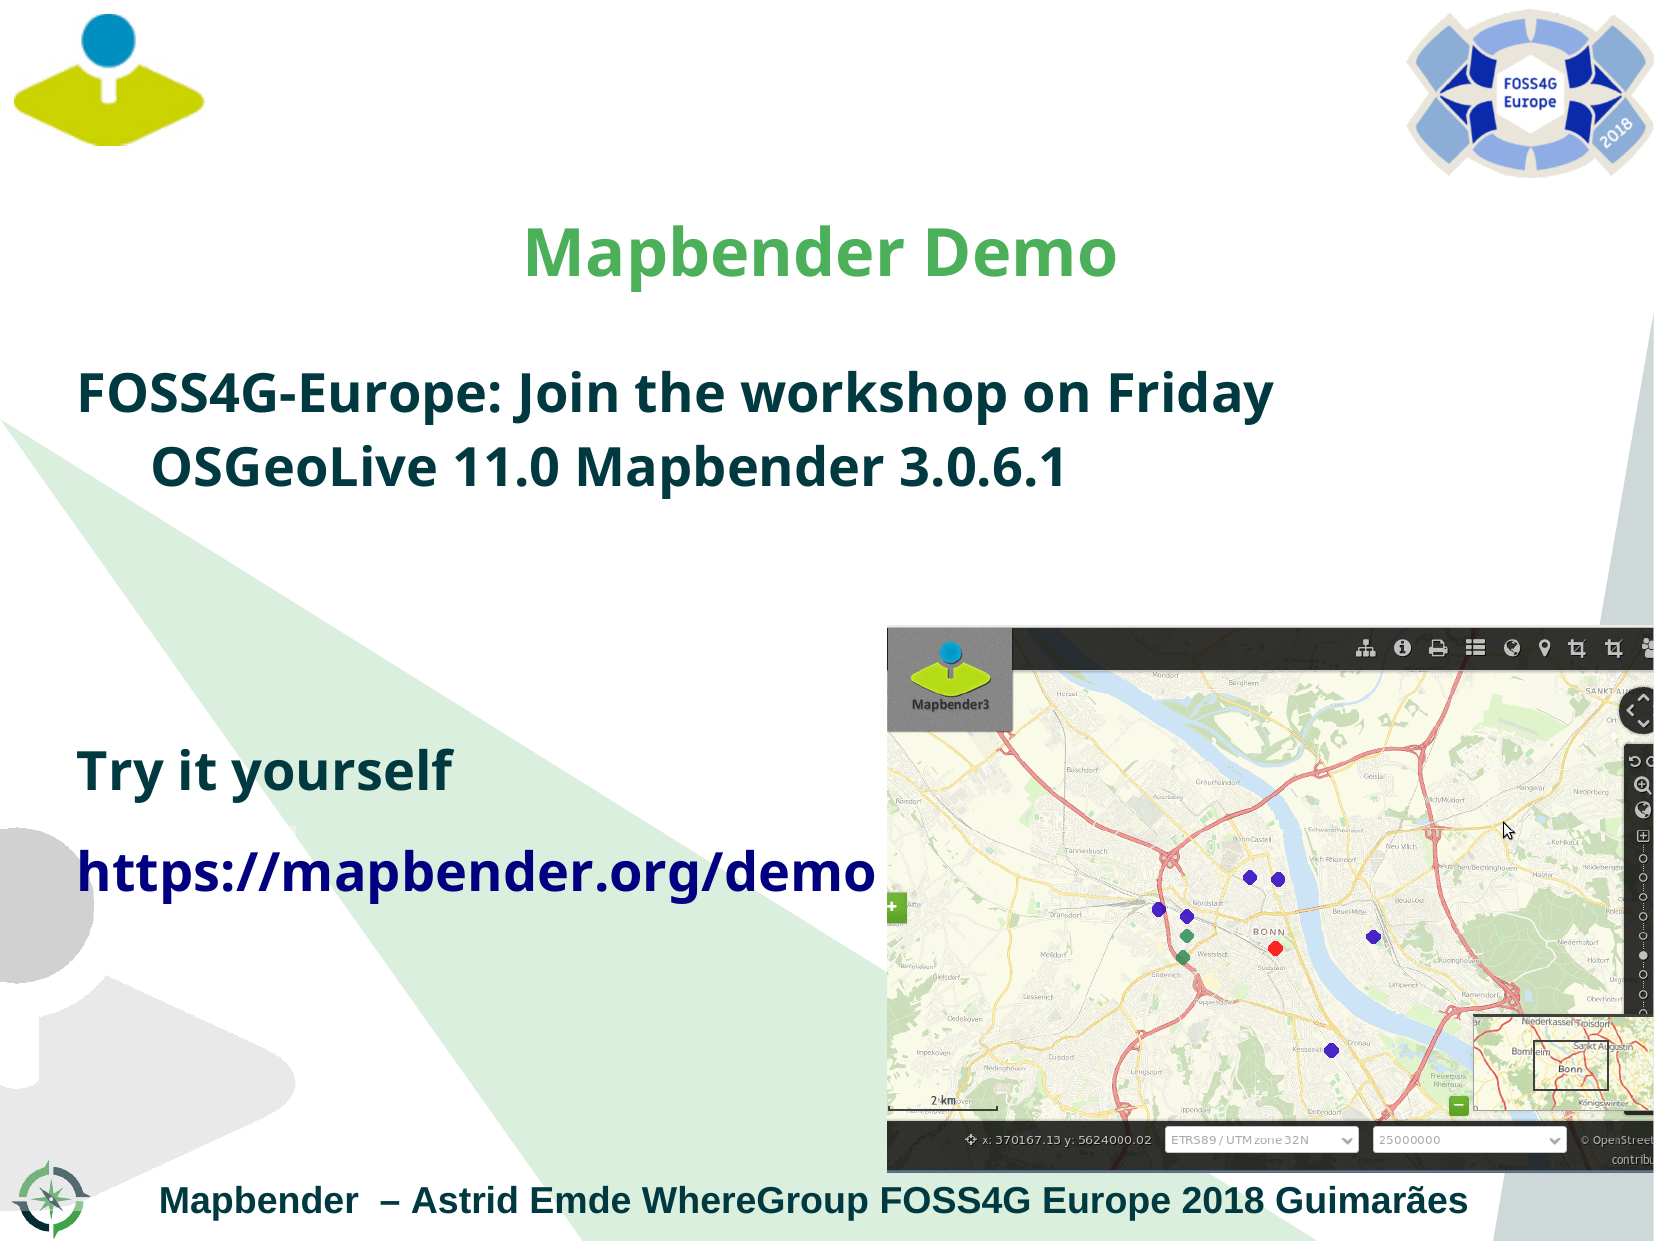

Mapbender Demo
# FOSS4G-Europe: Join the workshop on Friday OSGeoLive 11.0 Mapbender 3.0.6.1
Try it yourself
https://mapbender.org/demo